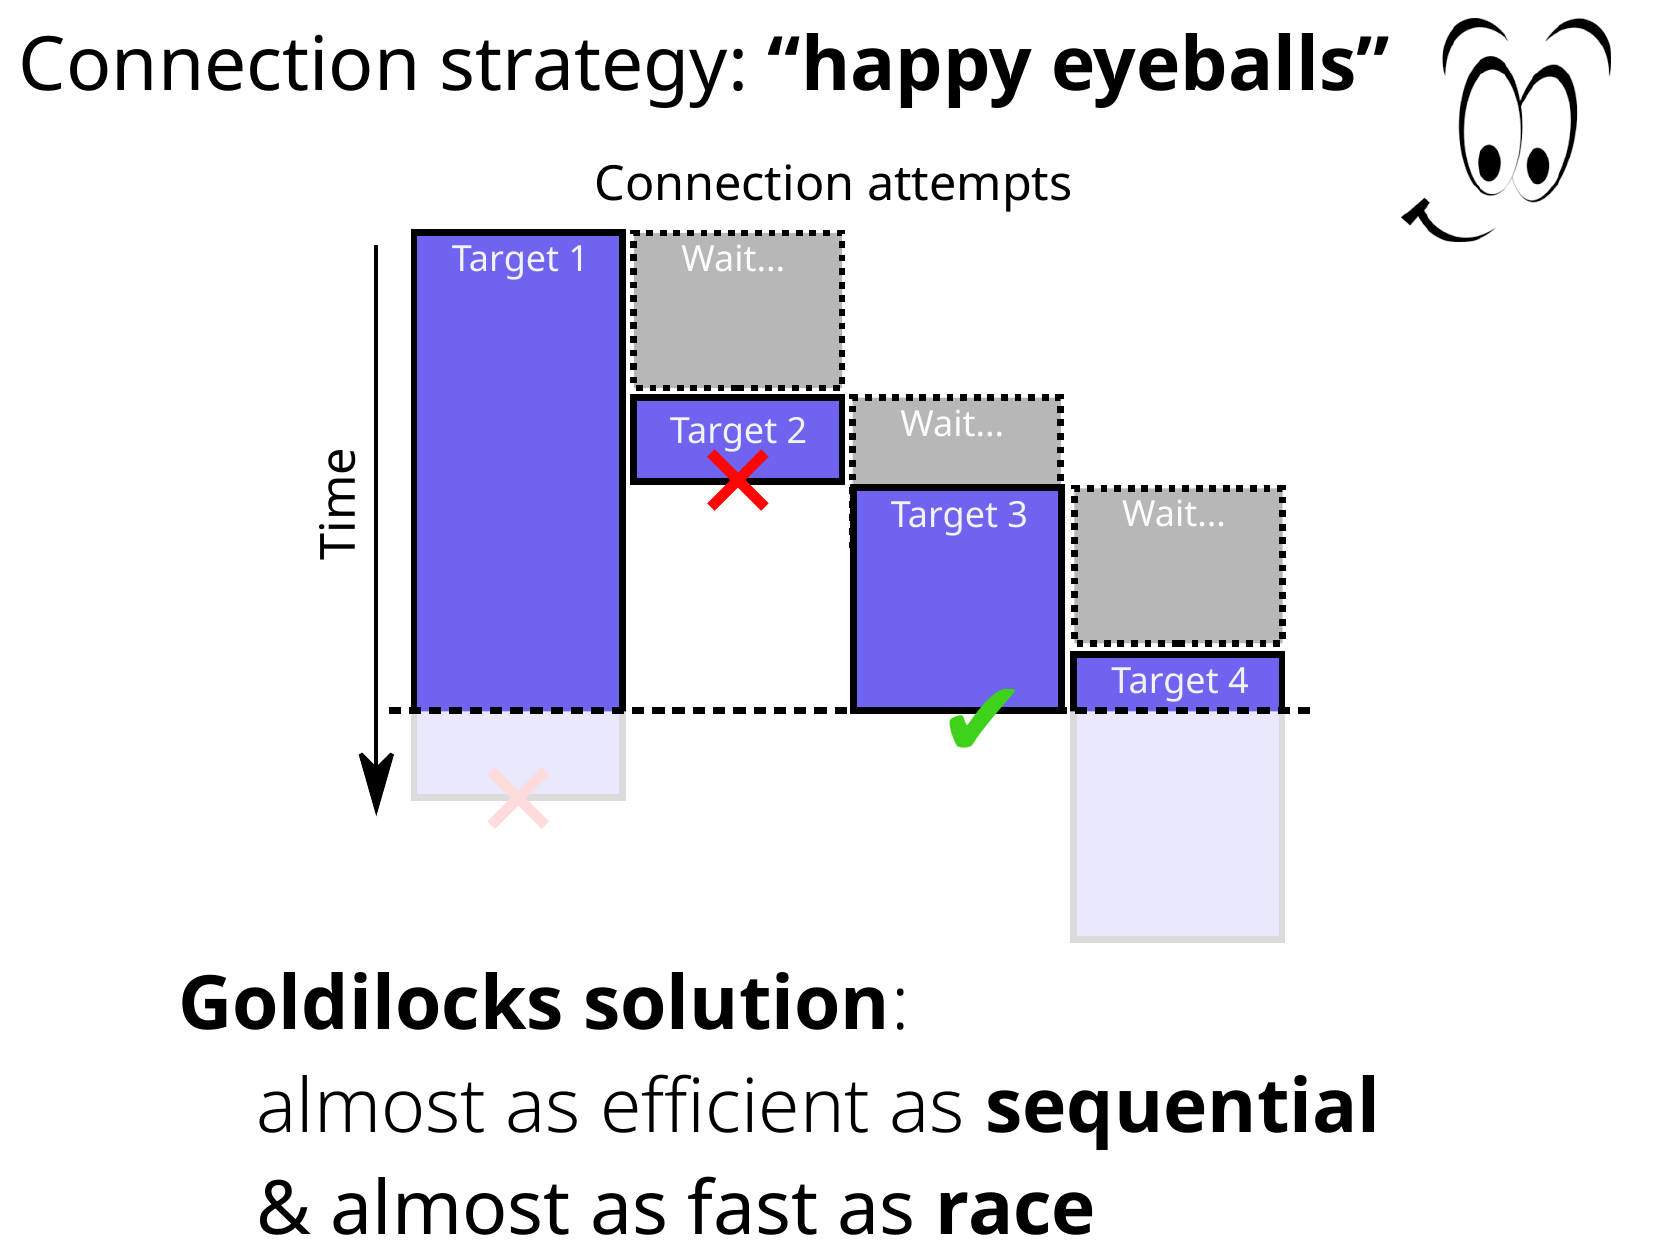

Connection strategy: “happy eyeballs”
Goldilocks solution:
 almost as efficient as sequential
 & almost as fast as race